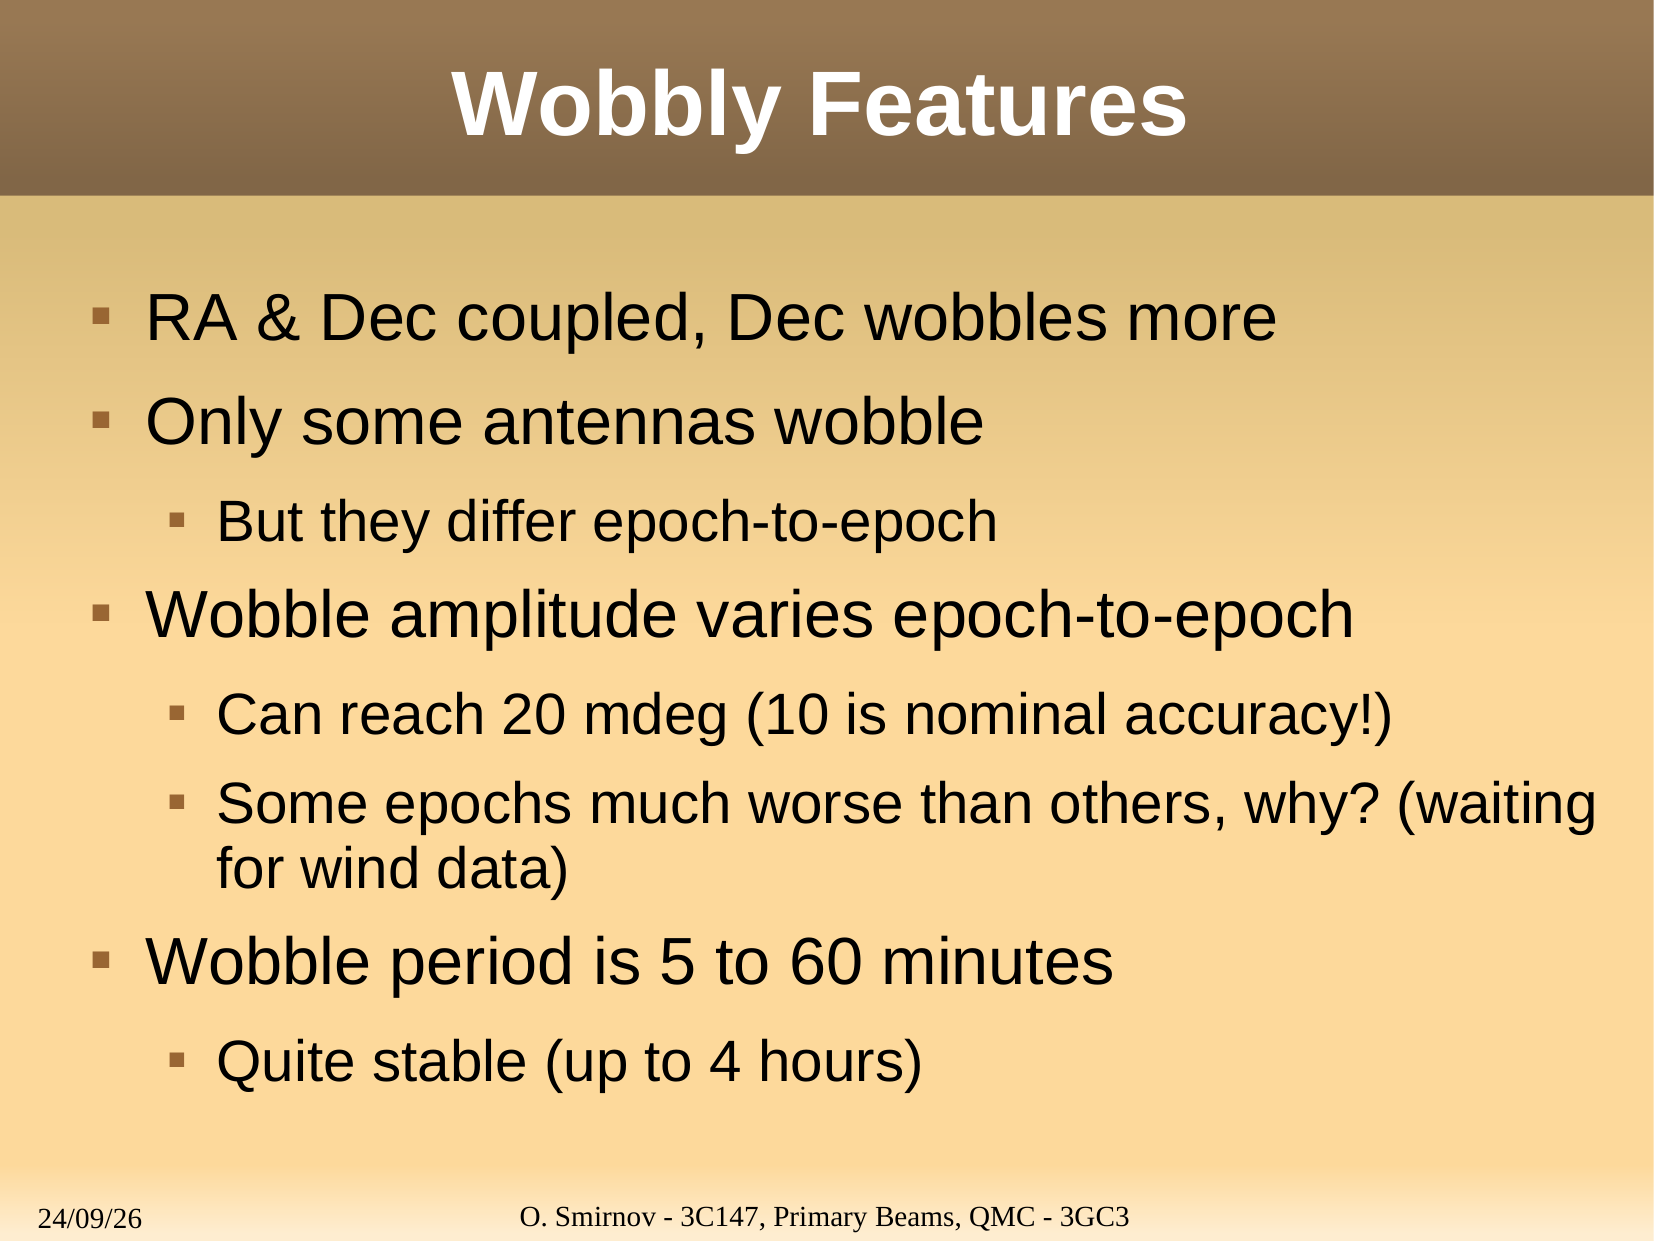

# Wobbly Features
RA & Dec coupled, Dec wobbles more
Only some antennas wobble
But they differ epoch-to-epoch
Wobble amplitude varies epoch-to-epoch
Can reach 20 mdeg (10 is nominal accuracy!)
Some epochs much worse than others, why? (waiting for wind data)
Wobble period is 5 to 60 minutes
Quite stable (up to 4 hours)
O. Smirnov - 3C147, Primary Beams, QMC - 3GC3